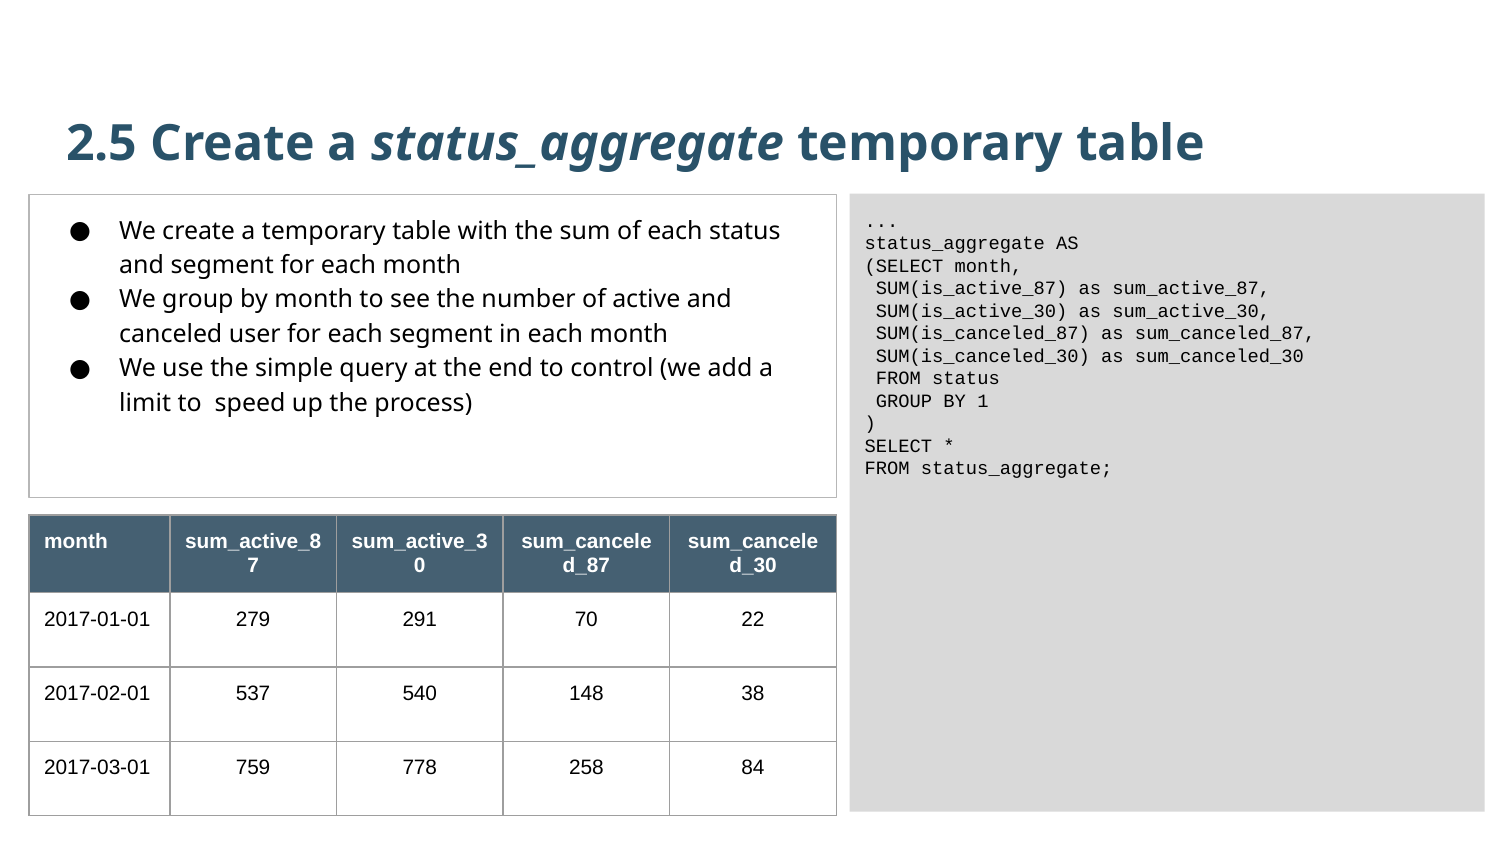

2.5 Create a status_aggregate temporary table
...
status_aggregate AS
(SELECT month,
 SUM(is_active_87) as sum_active_87,
 SUM(is_active_30) as sum_active_30,
 SUM(is_canceled_87) as sum_canceled_87,
 SUM(is_canceled_30) as sum_canceled_30
 FROM status
 GROUP BY 1
)
SELECT *
FROM status_aggregate;
We create a temporary table with the sum of each status and segment for each month
We group by month to see the number of active and canceled user for each segment in each month
We use the simple query at the end to control (we add a limit to speed up the process)
| month | sum\_active\_87 | sum\_active\_30 | sum\_canceled\_87 | sum\_canceled\_30 |
| --- | --- | --- | --- | --- |
| 2017-01-01 | 279 | 291 | 70 | 22 |
| 2017-02-01 | 537 | 540 | 148 | 38 |
| 2017-03-01 | 759 | 778 | 258 | 84 |